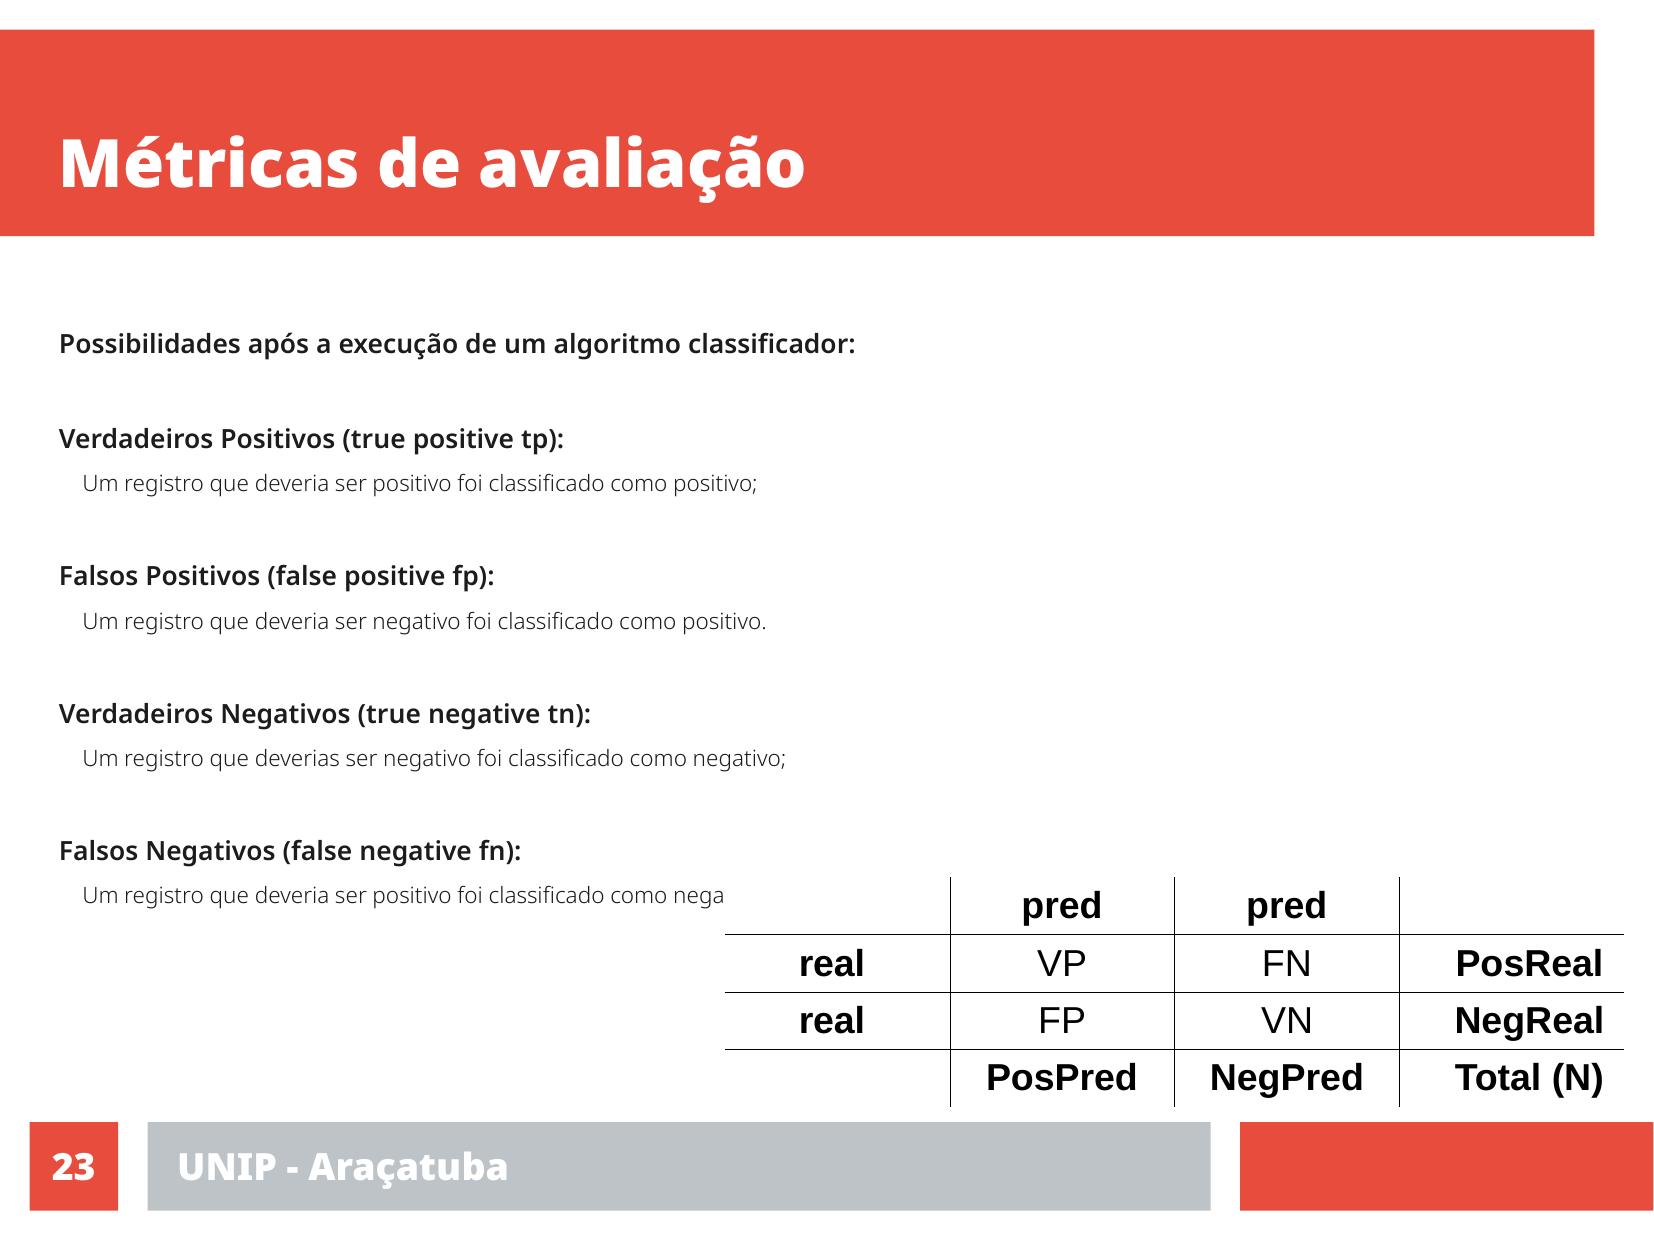

# Métricas de avaliação
Possibilidades após a execução de um algoritmo classificador:
Verdadeiros Positivos (true positive tp):
Um registro que deveria ser positivo foi classificado como positivo;
Falsos Positivos (false positive fp):
Um registro que deveria ser negativo foi classificado como positivo.
Verdadeiros Negativos (true negative tn):
Um registro que deverias ser negativo foi classificado como negativo;
Falsos Negativos (false negative fn):
Um registro que deveria ser positivo foi classificado como negativo;
| | pred | pred | |
| --- | --- | --- | --- |
| real | VP | FN | PosReal |
| real | FP | VN | NegReal |
| | PosPred | NegPred | Total (N) |
23
UNIP - Araçatuba